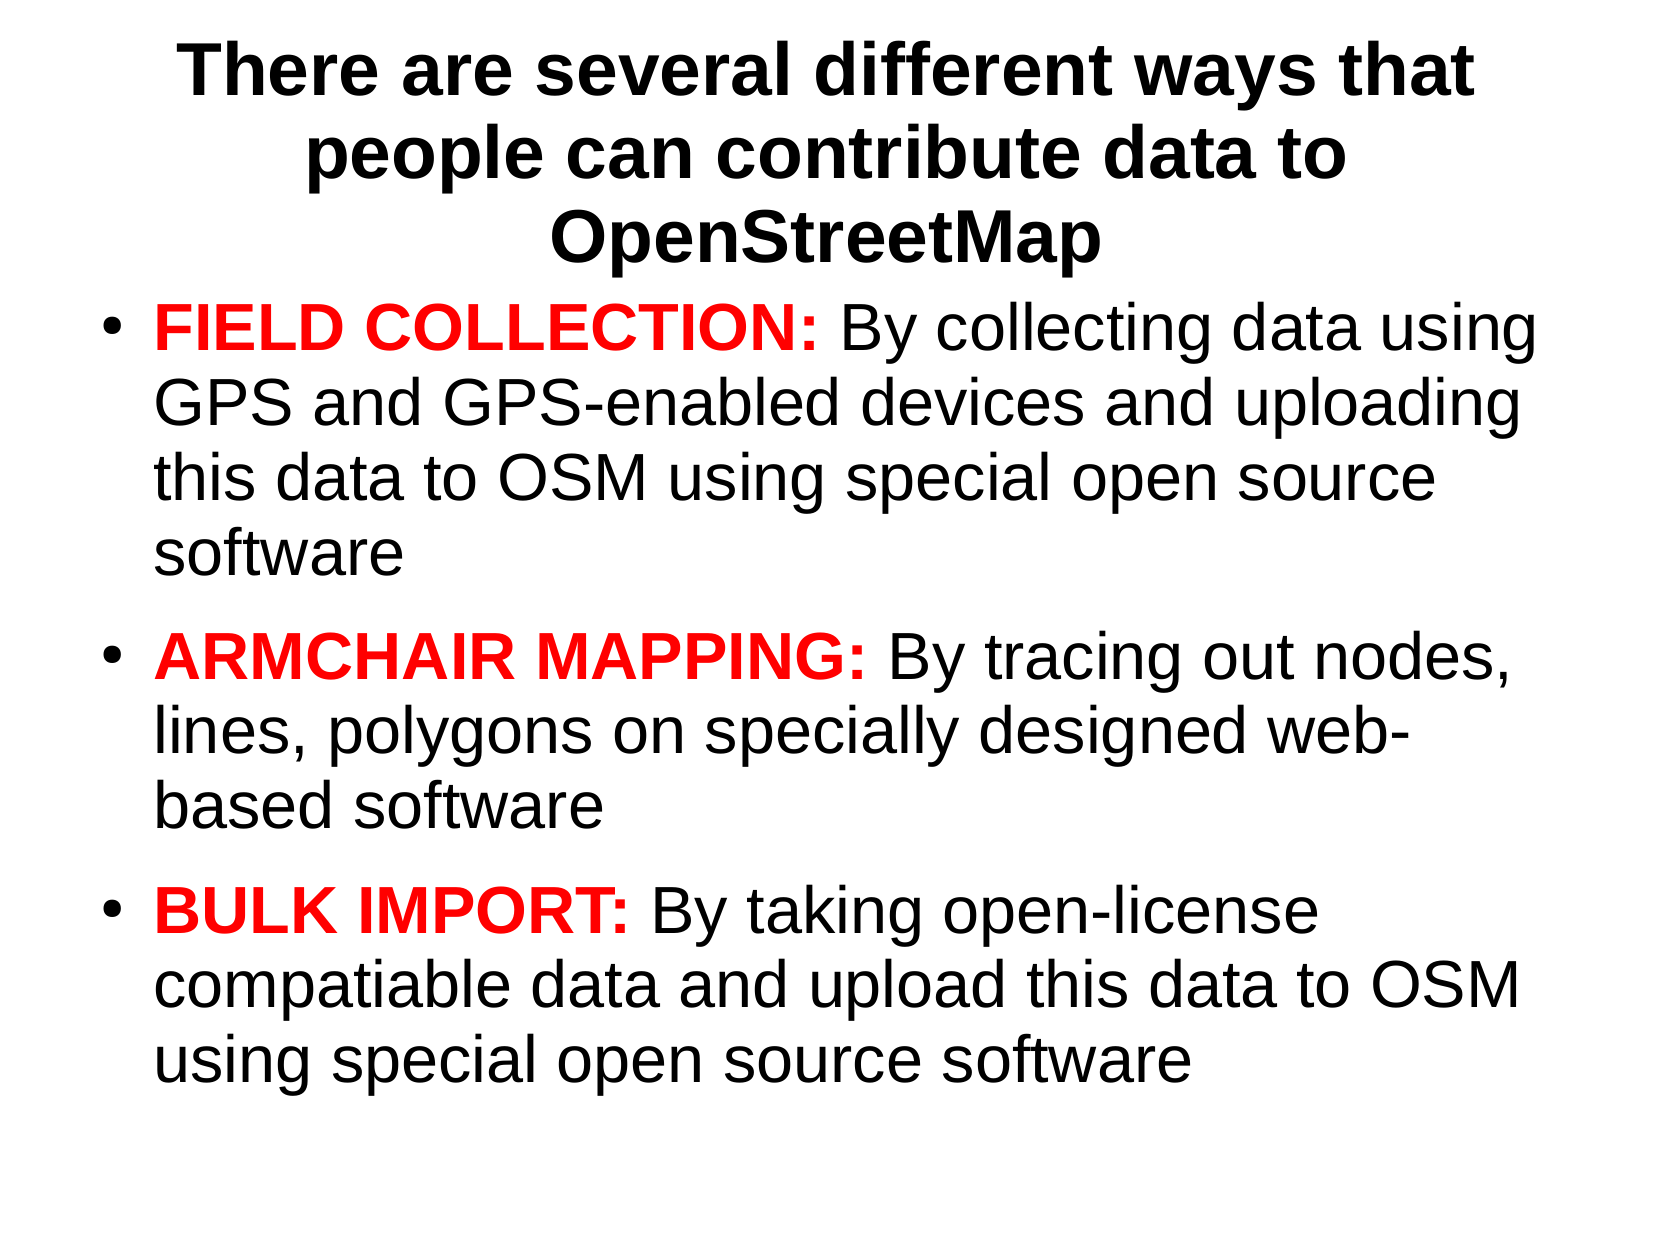

# There are several different ways that people can contribute data to OpenStreetMap
FIELD COLLECTION: By collecting data using GPS and GPS-enabled devices and uploading this data to OSM using special open source software
ARMCHAIR MAPPING: By tracing out nodes, lines, polygons on specially designed web-based software
BULK IMPORT: By taking open-license compatiable data and upload this data to OSM using special open source software